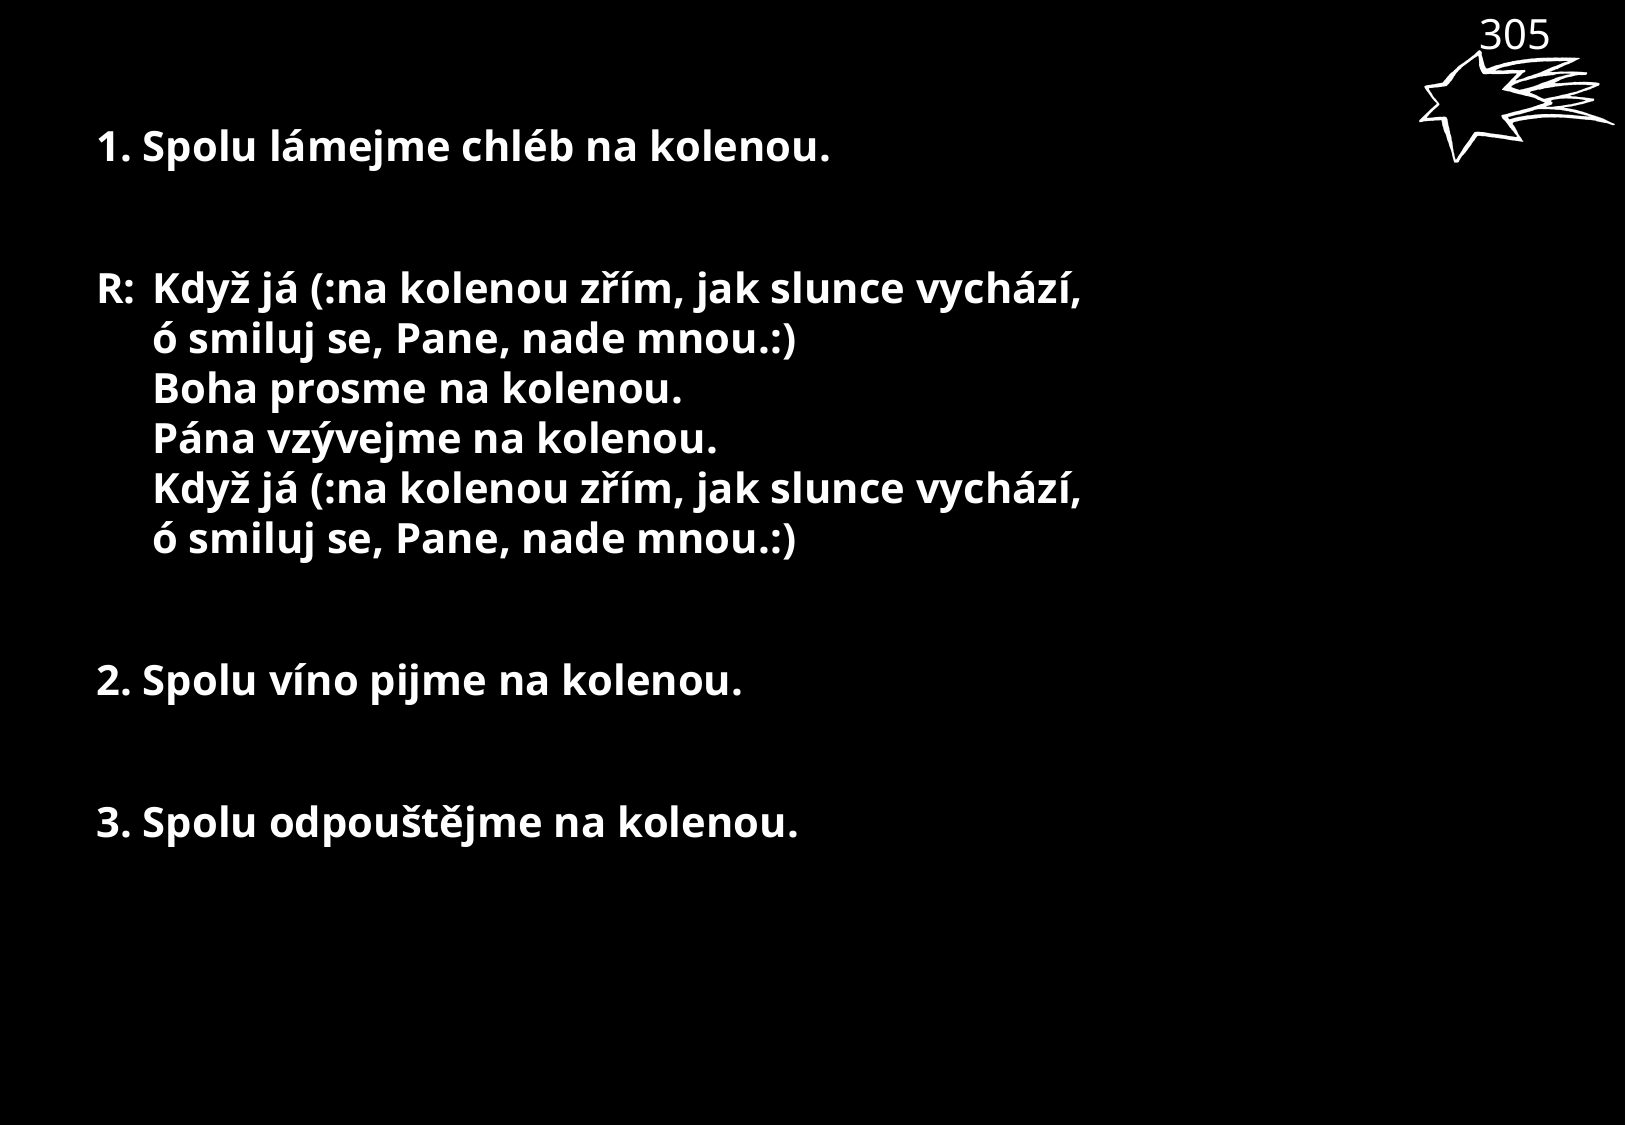

305
# 1. Spolu lámejme chléb na kolenou.
R: 	Když já (:na kolenou zřím, jak slunce vychází,
ó smiluj se, Pane, nade mnou.:)
Boha prosme na kolenou.
Pána vzývejme na kolenou.
Když já (:na kolenou zřím, jak slunce vychází,
ó smiluj se, Pane, nade mnou.:)
2. Spolu víno pijme na kolenou.
3. Spolu odpouštějme na kolenou.